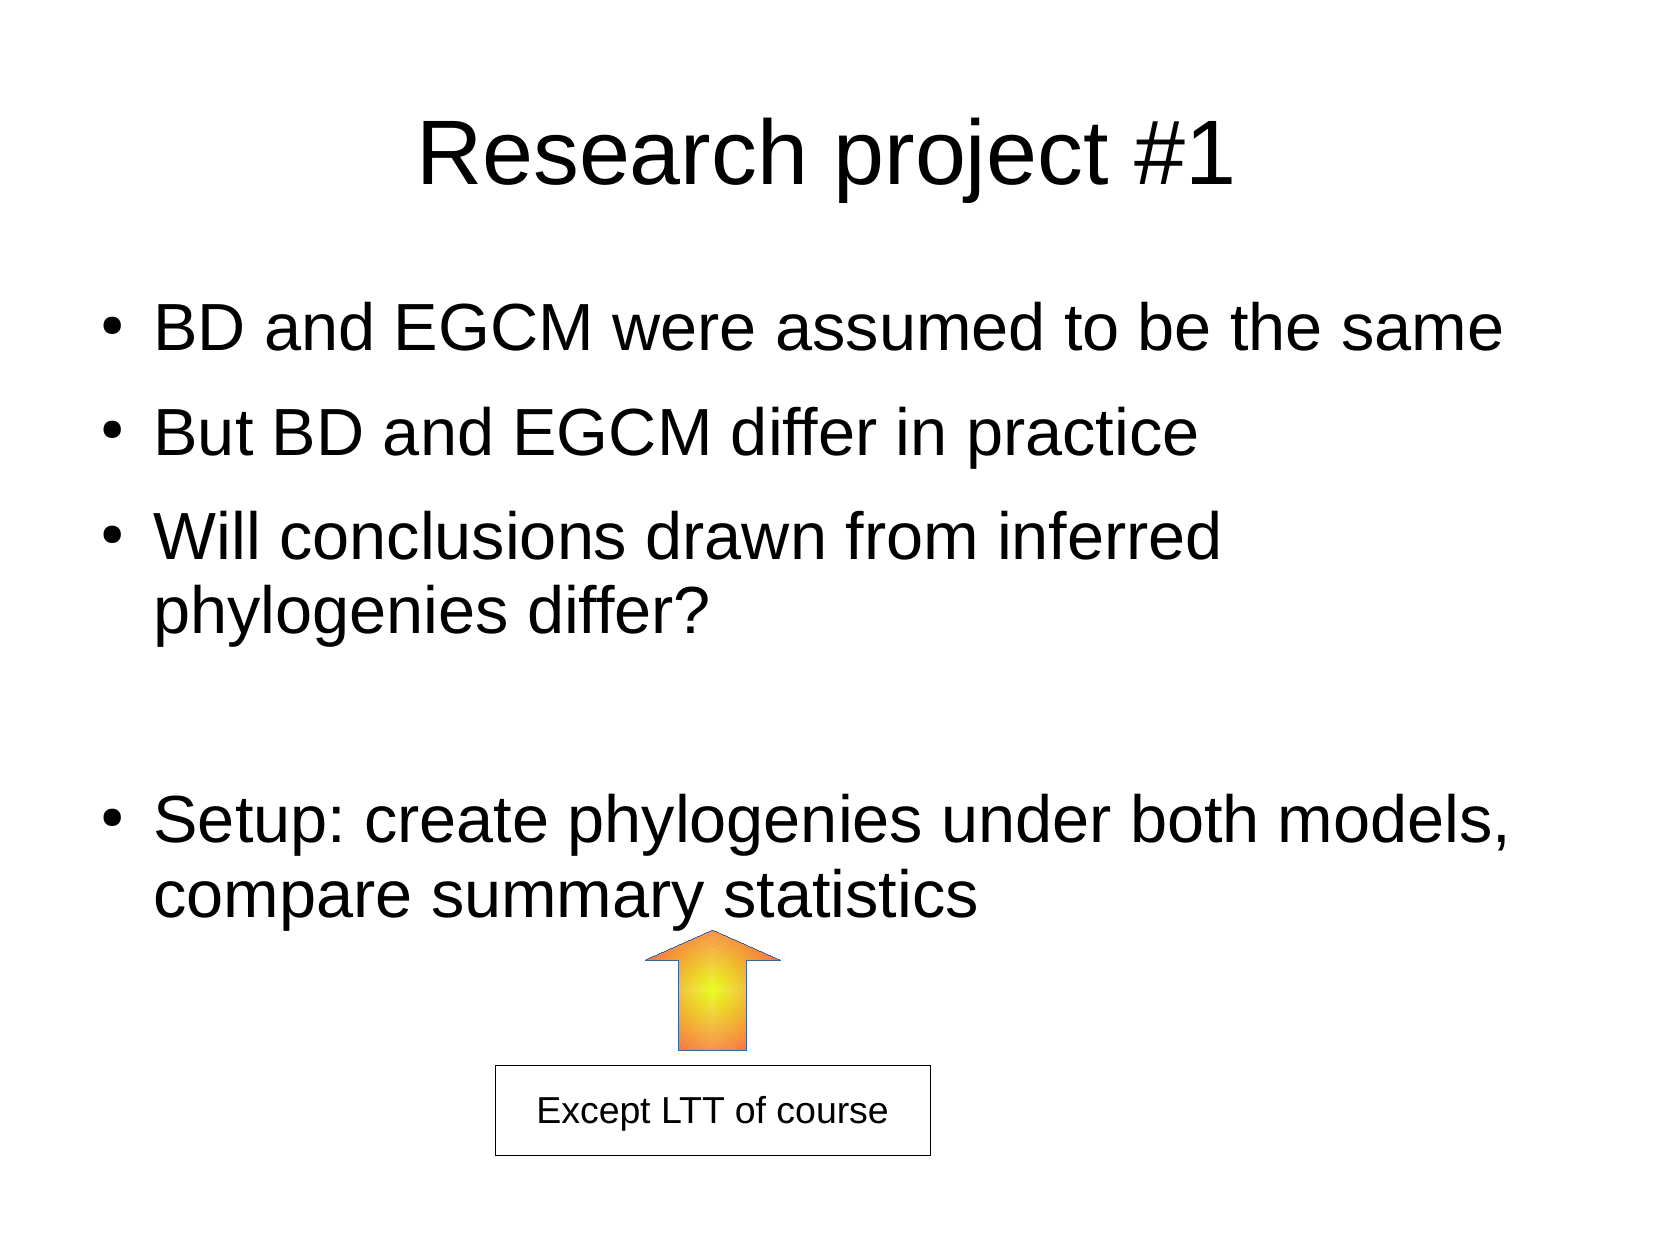

# Research project #1
BD and EGCM were assumed to be the same
But BD and EGCM differ in practice
Will conclusions drawn from inferred phylogenies differ?
Setup: create phylogenies under both models, compare summary statistics
Except LTT of course